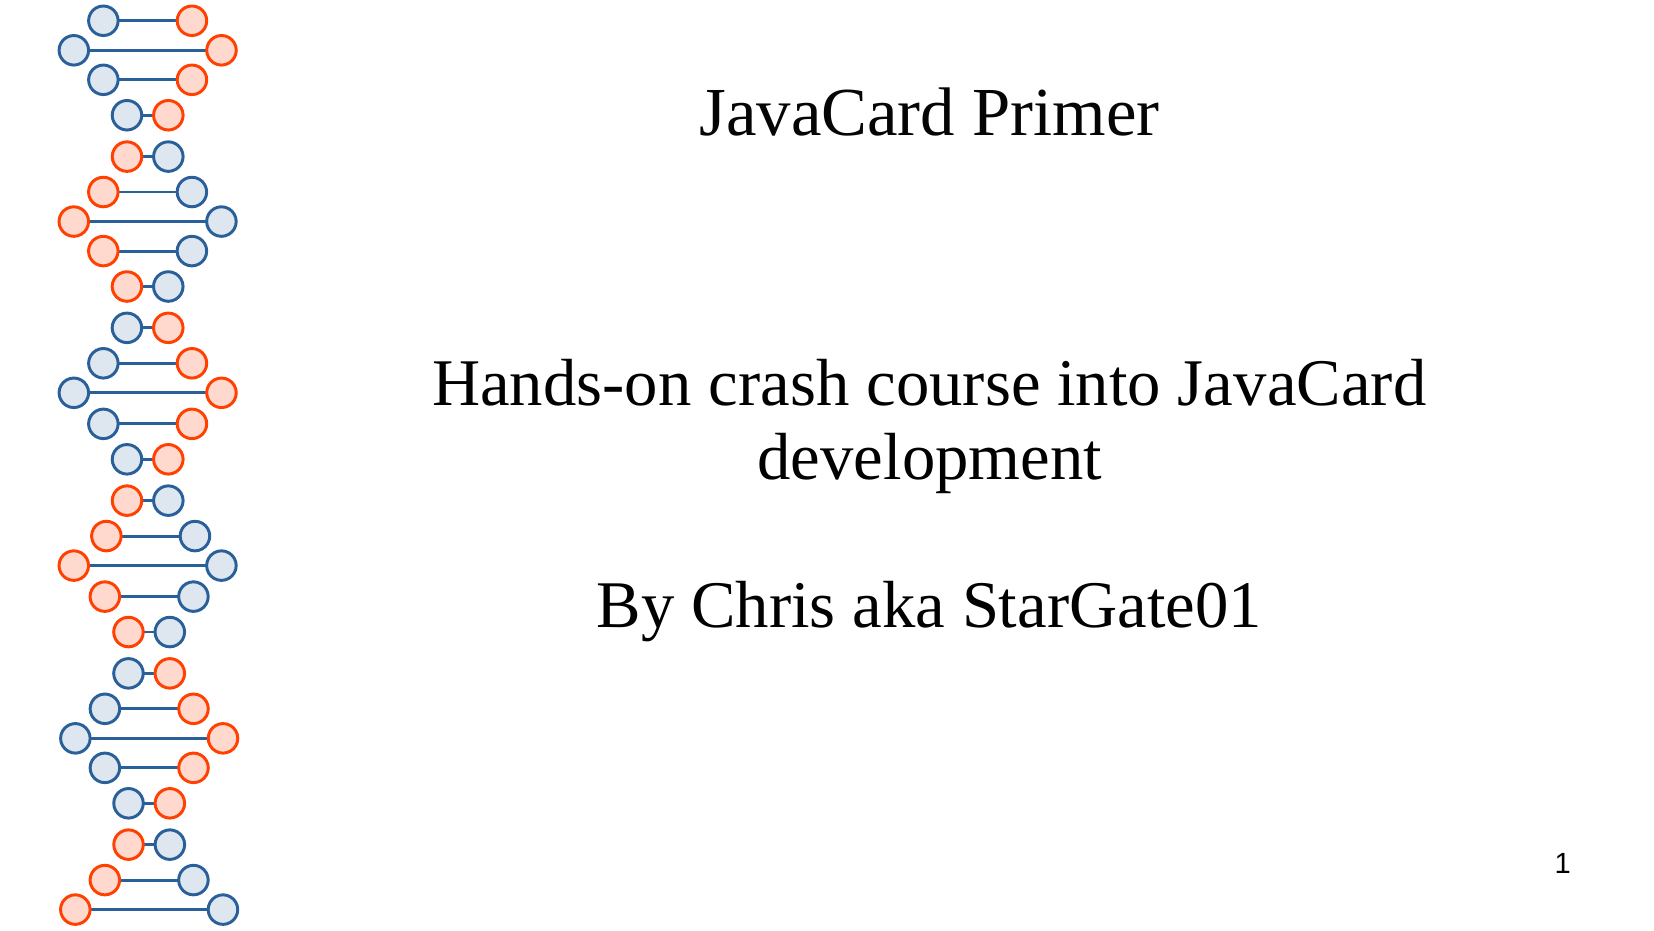

# JavaCard Primer
Hands-on crash course into JavaCard development
By Chris aka StarGate01
1